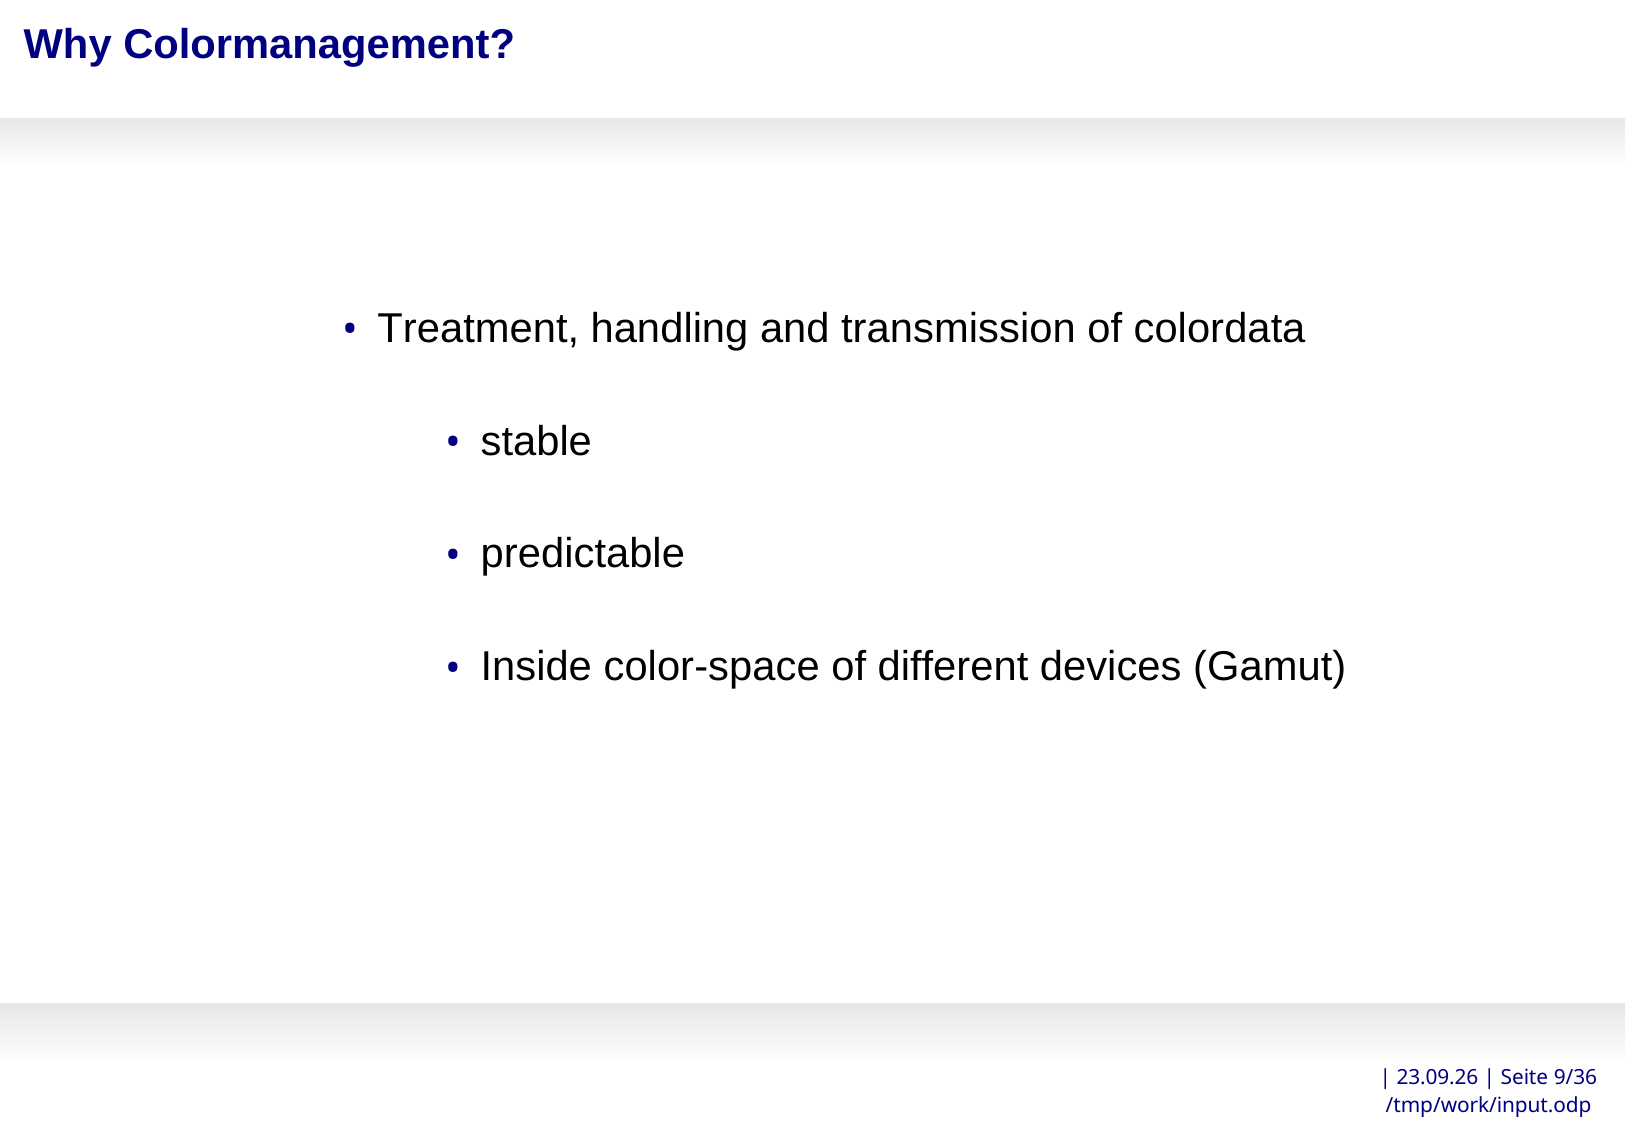

# Why Colormanagement?
Treatment, handling and transmission of colordata
stable
predictable
Inside color-space of different devices (Gamut)